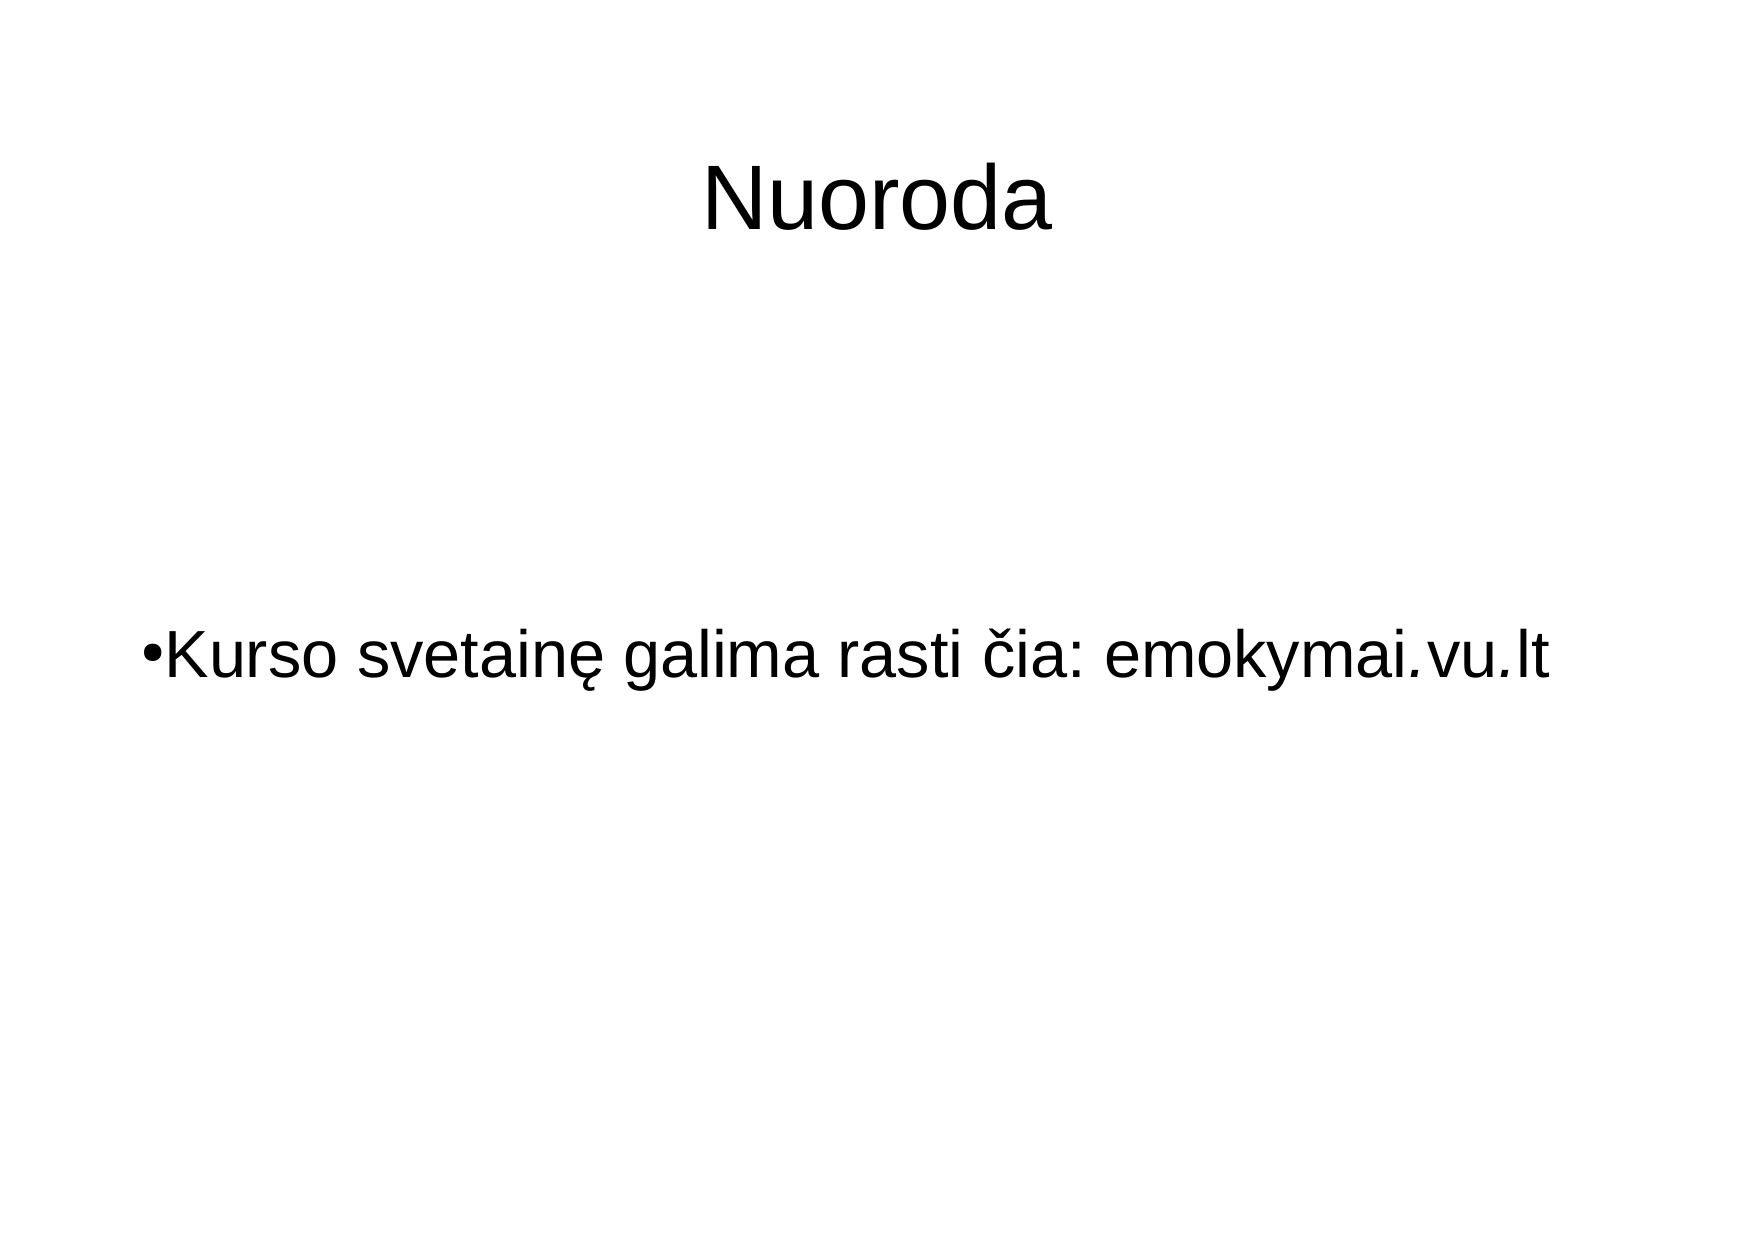

# Nuoroda
Kurso svetainę galima rasti čia: emokymai.vu.lt